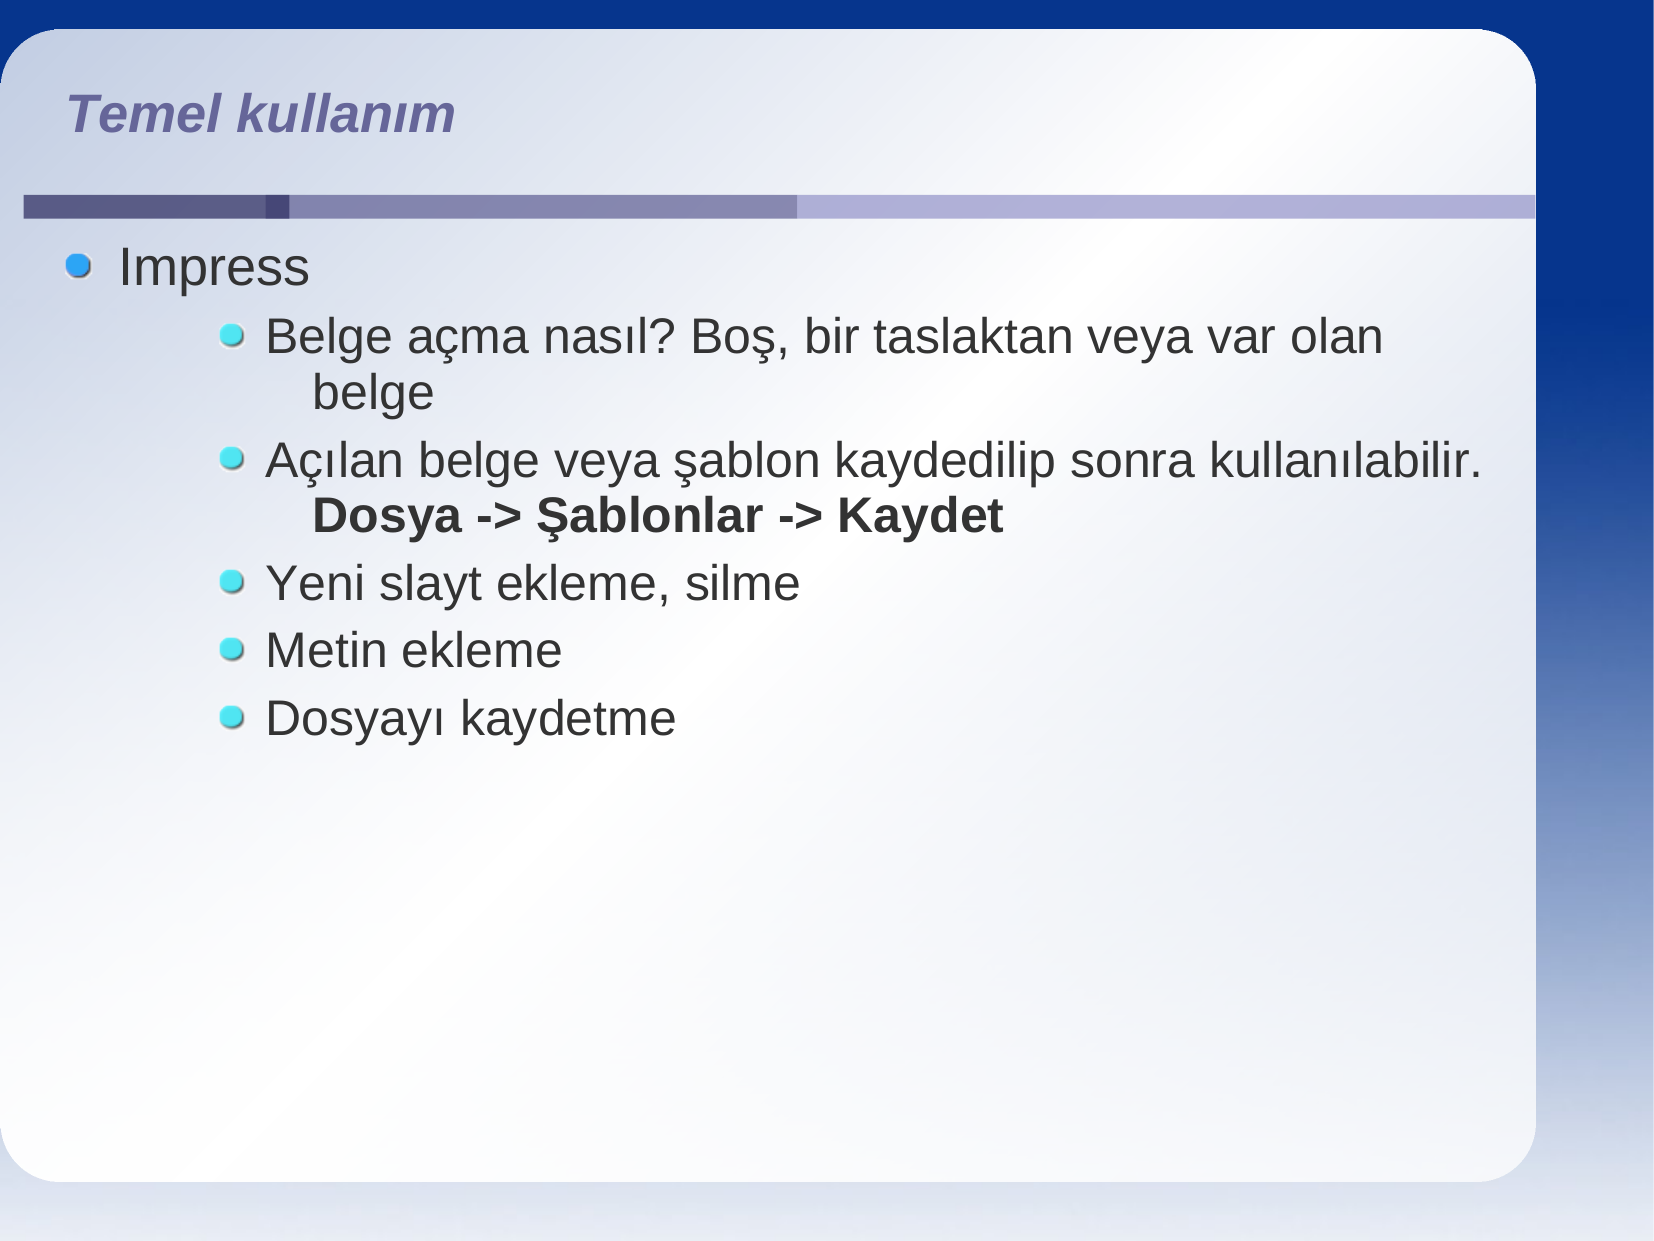

# Temel kullanım
Impress
Belge açma nasıl? Boş, bir taslaktan veya var olan belge
Açılan belge veya şablon kaydedilip sonra kullanılabilir. Dosya -> Şablonlar -> Kaydet
Yeni slayt ekleme, silme
Metin ekleme
Dosyayı kaydetme